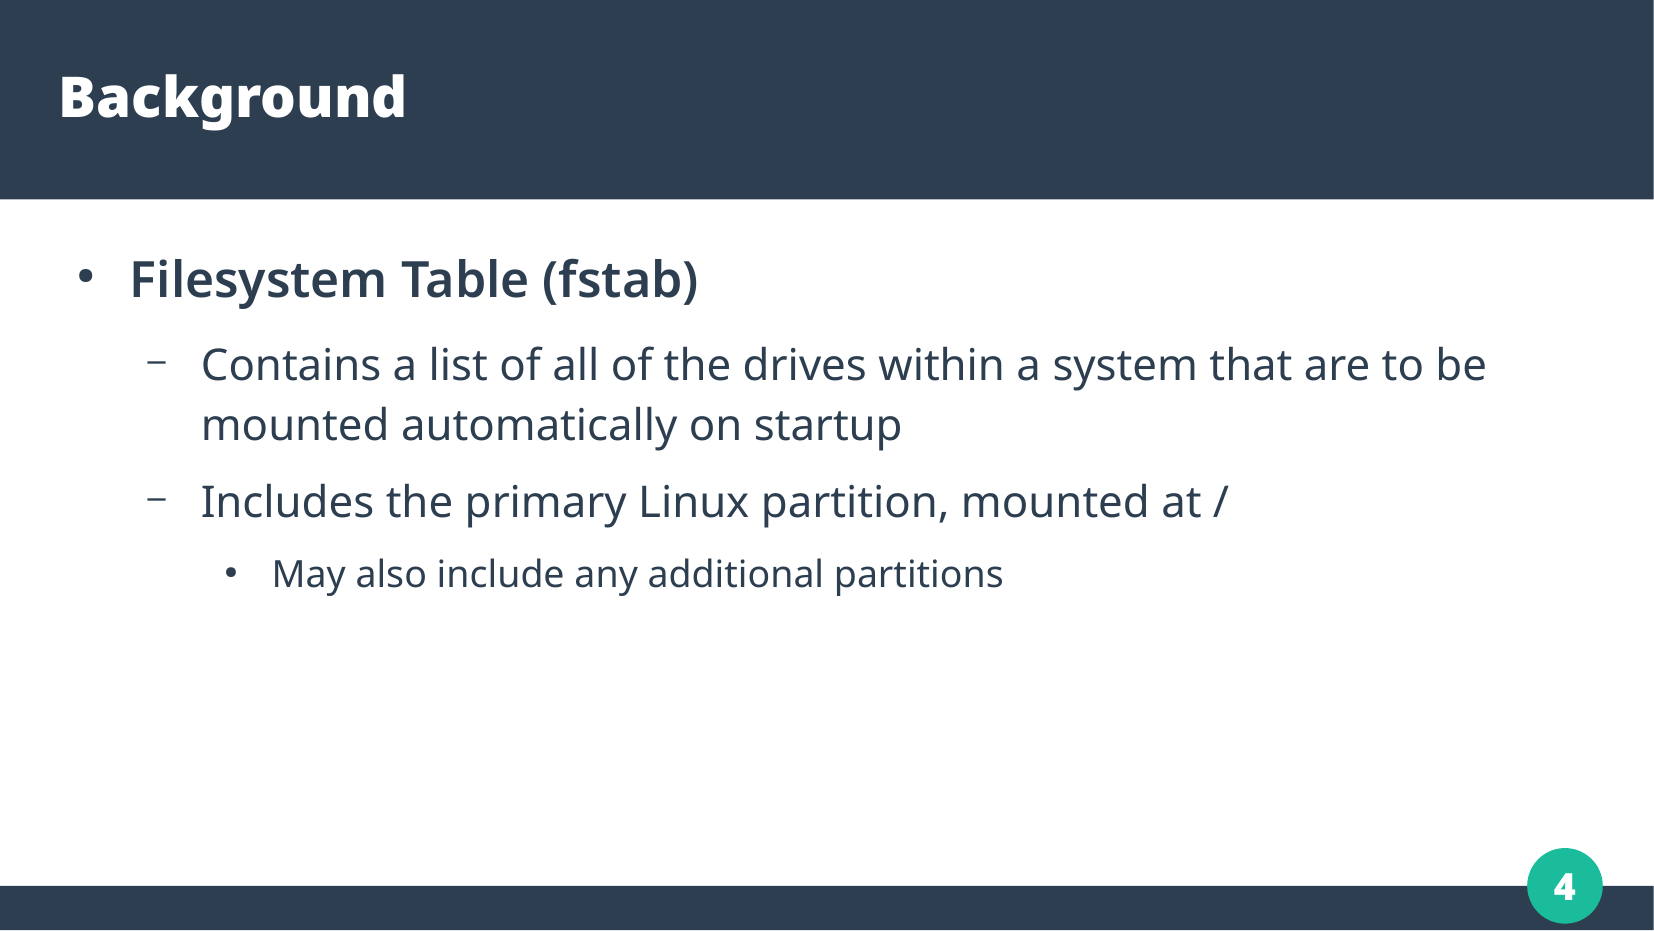

# Background
Filesystem Table (fstab)
Contains a list of all of the drives within a system that are to be mounted automatically on startup
Includes the primary Linux partition, mounted at /
May also include any additional partitions